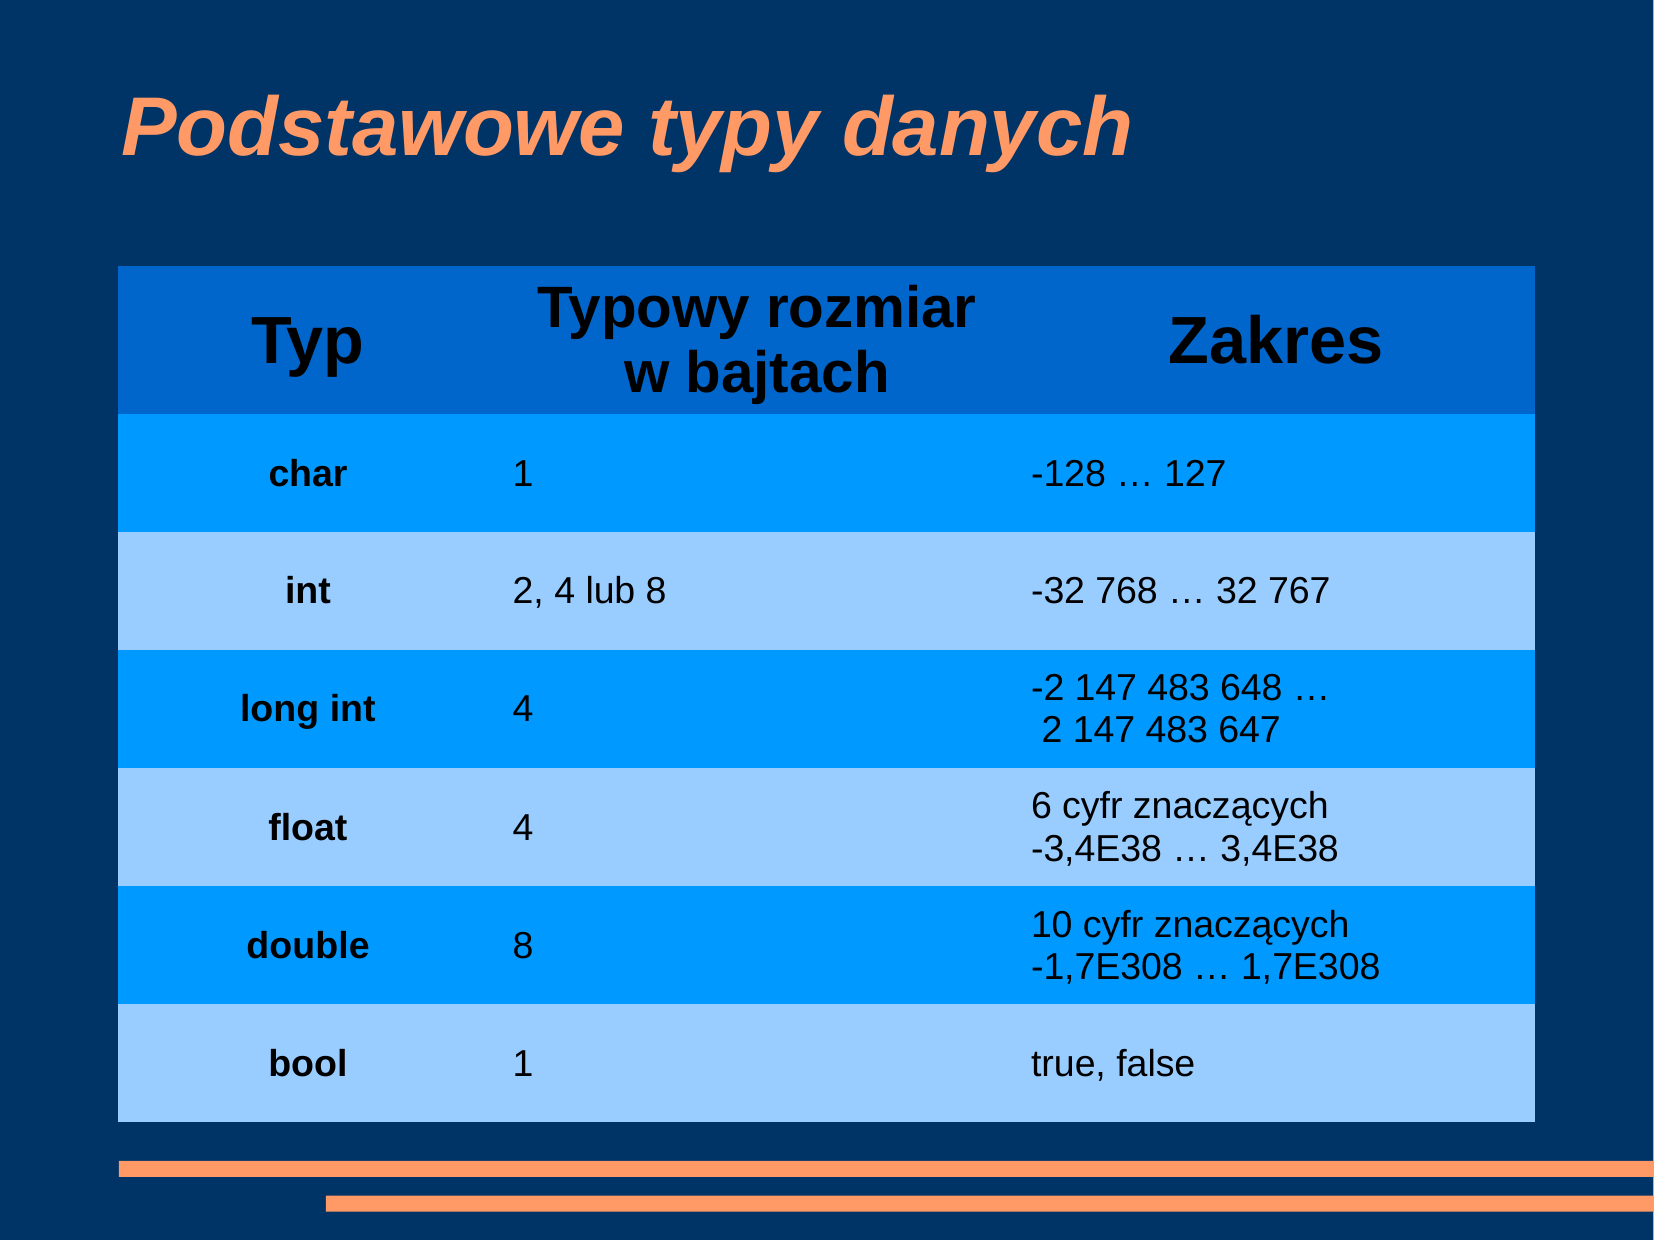

# Podstawowe typy danych
| Typ | Typowy rozmiar w bajtach | Zakres |
| --- | --- | --- |
| char | 1 | -128 … 127 |
| int | 2, 4 lub 8 | -32 768 … 32 767 |
| long int | 4 | -2 147 483 648 … 2 147 483 647 |
| float | 4 | 6 cyfr znaczących -3,4E38 … 3,4E38 |
| double | 8 | 10 cyfr znaczących -1,7E308 … 1,7E308 |
| bool | 1 | true, false |